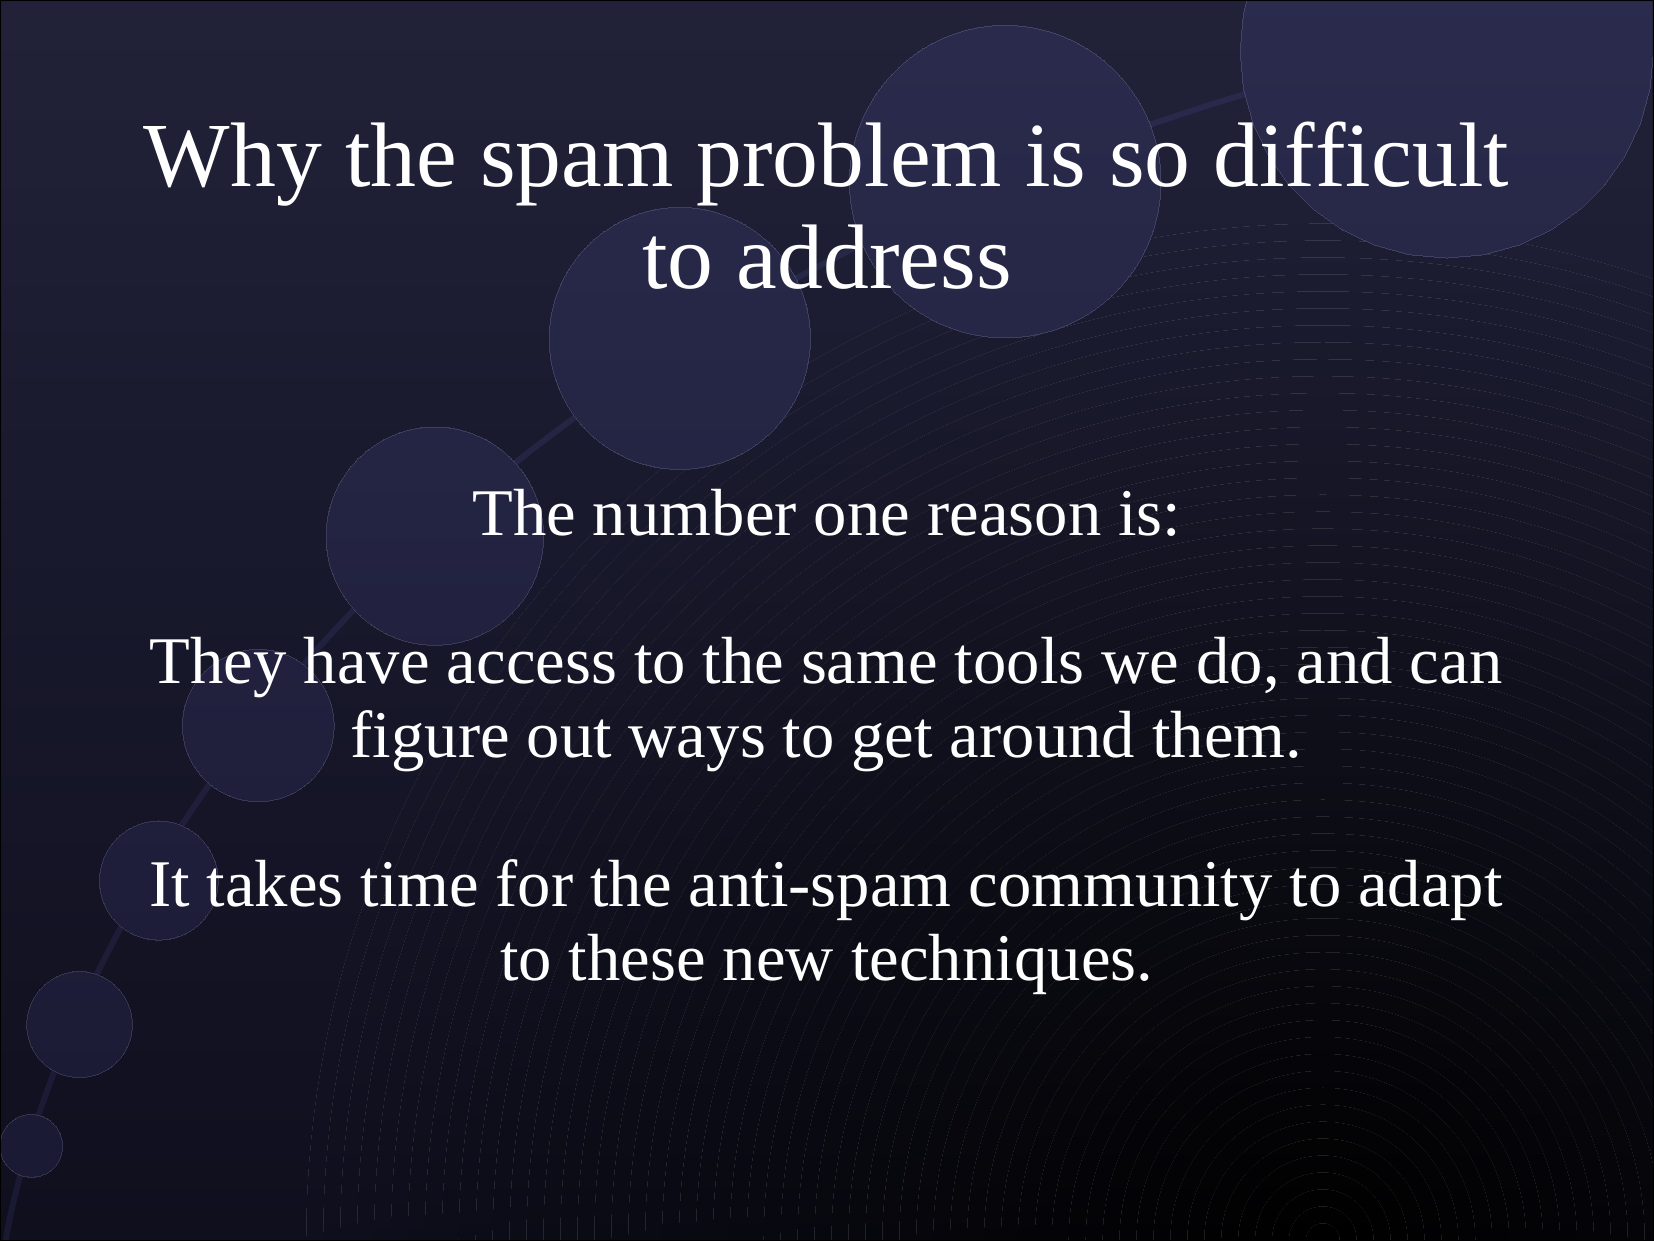

# Why the spam problem is so difficult to address
The number one reason is:
They have access to the same tools we do, and can figure out ways to get around them.
It takes time for the anti-spam community to adapt to these new techniques.